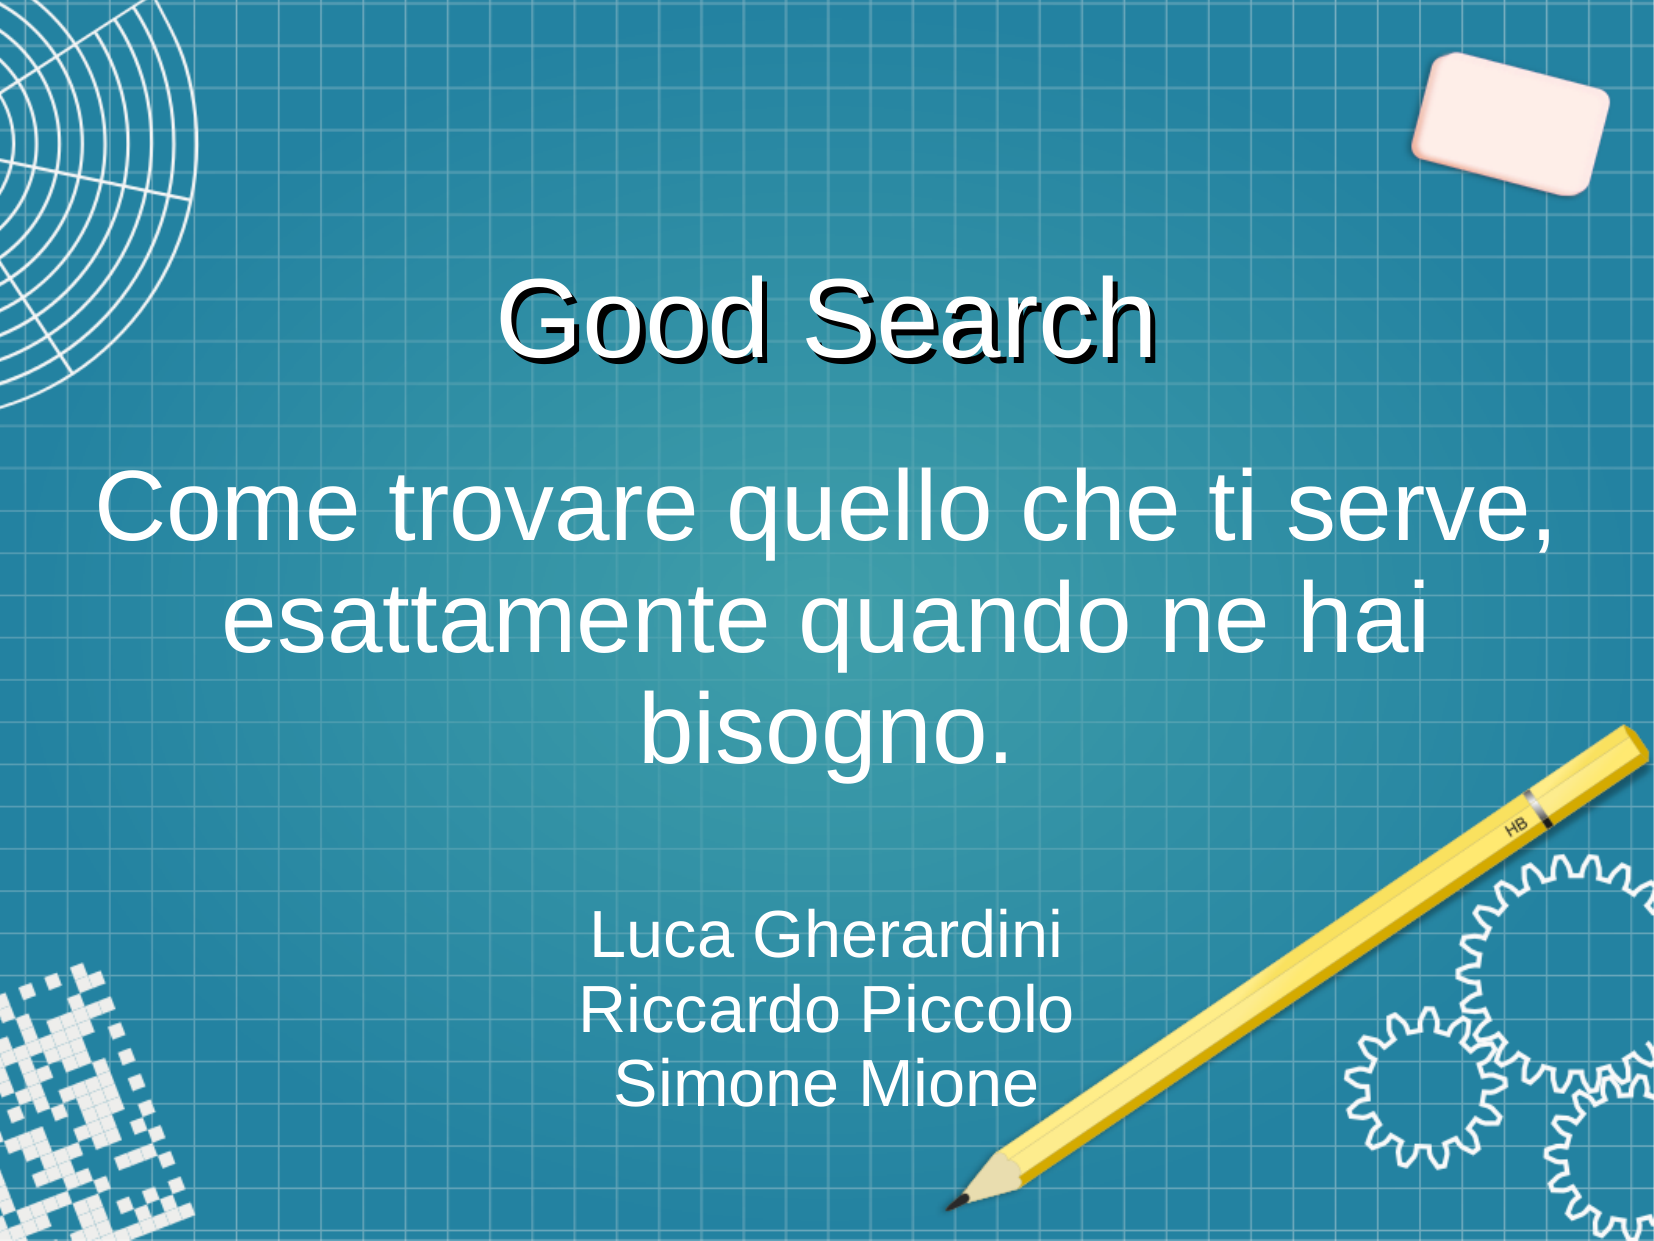

# Good Search
Come trovare quello che ti serve,
esattamente quando ne hai bisogno.
Luca Gherardini
Riccardo Piccolo
Simone Mione